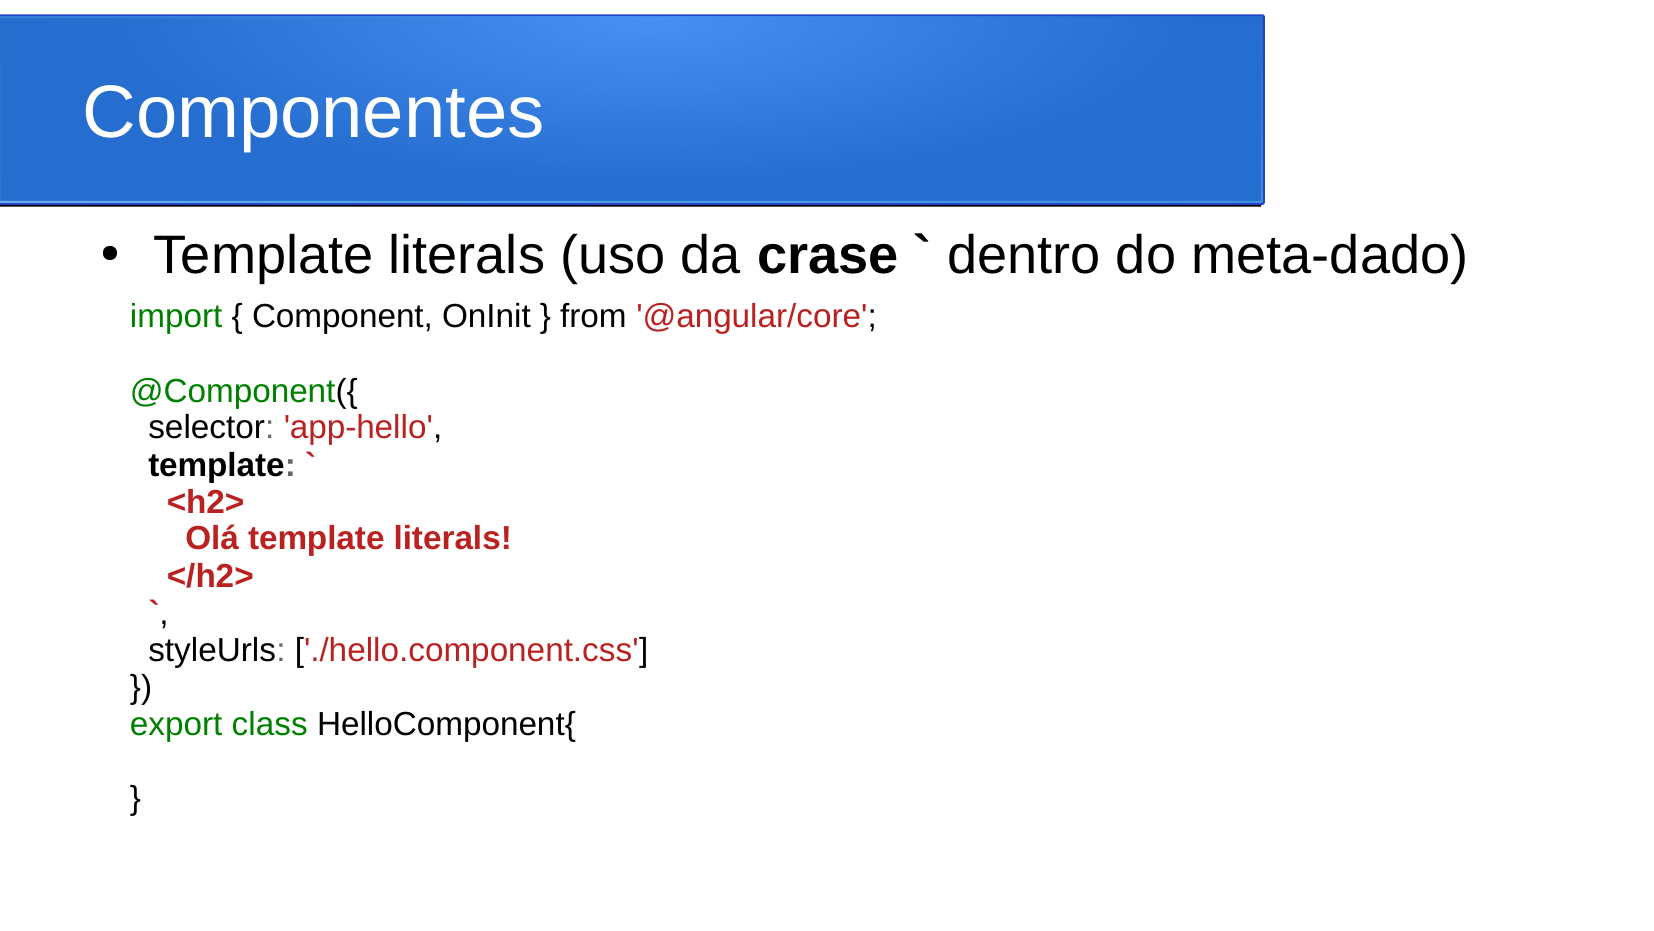

# Componentes
Template literals (uso da crase ` dentro do meta-dado)
import { Component, OnInit } from '@angular/core';
@Component({
 selector: 'app-hello',
 template: `
 <h2>
 Olá template literals!
 </h2>
 `,
 styleUrls: ['./hello.component.css']
})
export class HelloComponent{
}